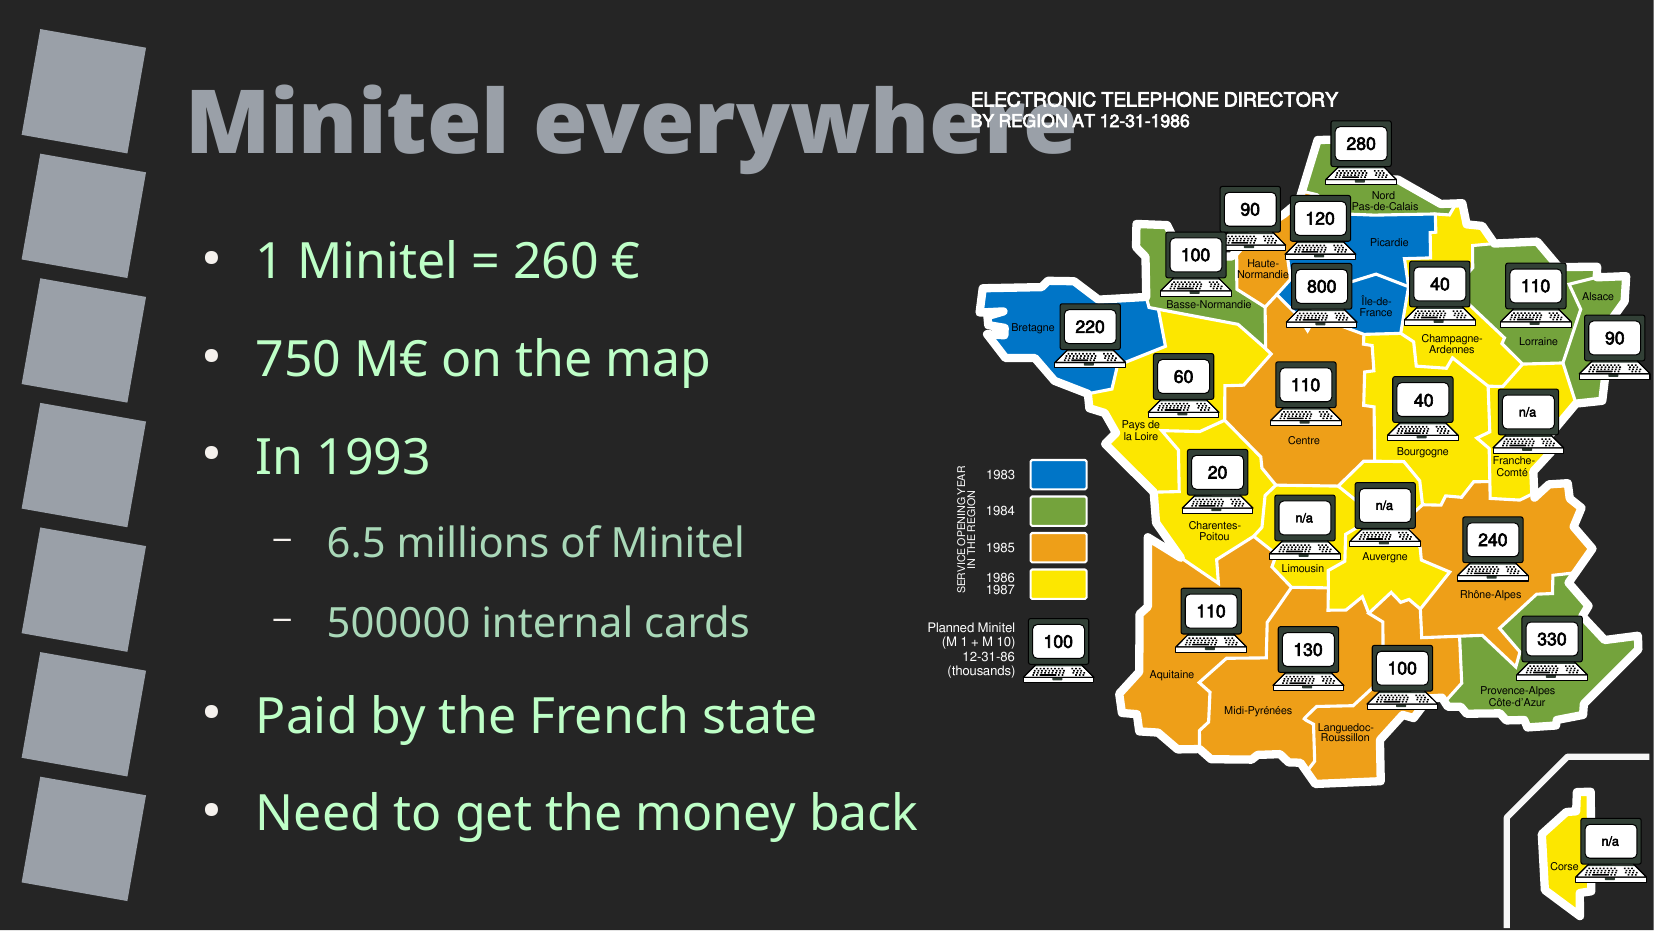

# Minitel everywhere
1 Minitel = 260 €
750 M€ on the map
In 1993
6.5 millions of Minitel
500000 internal cards
Paid by the French state
Need to get the money back